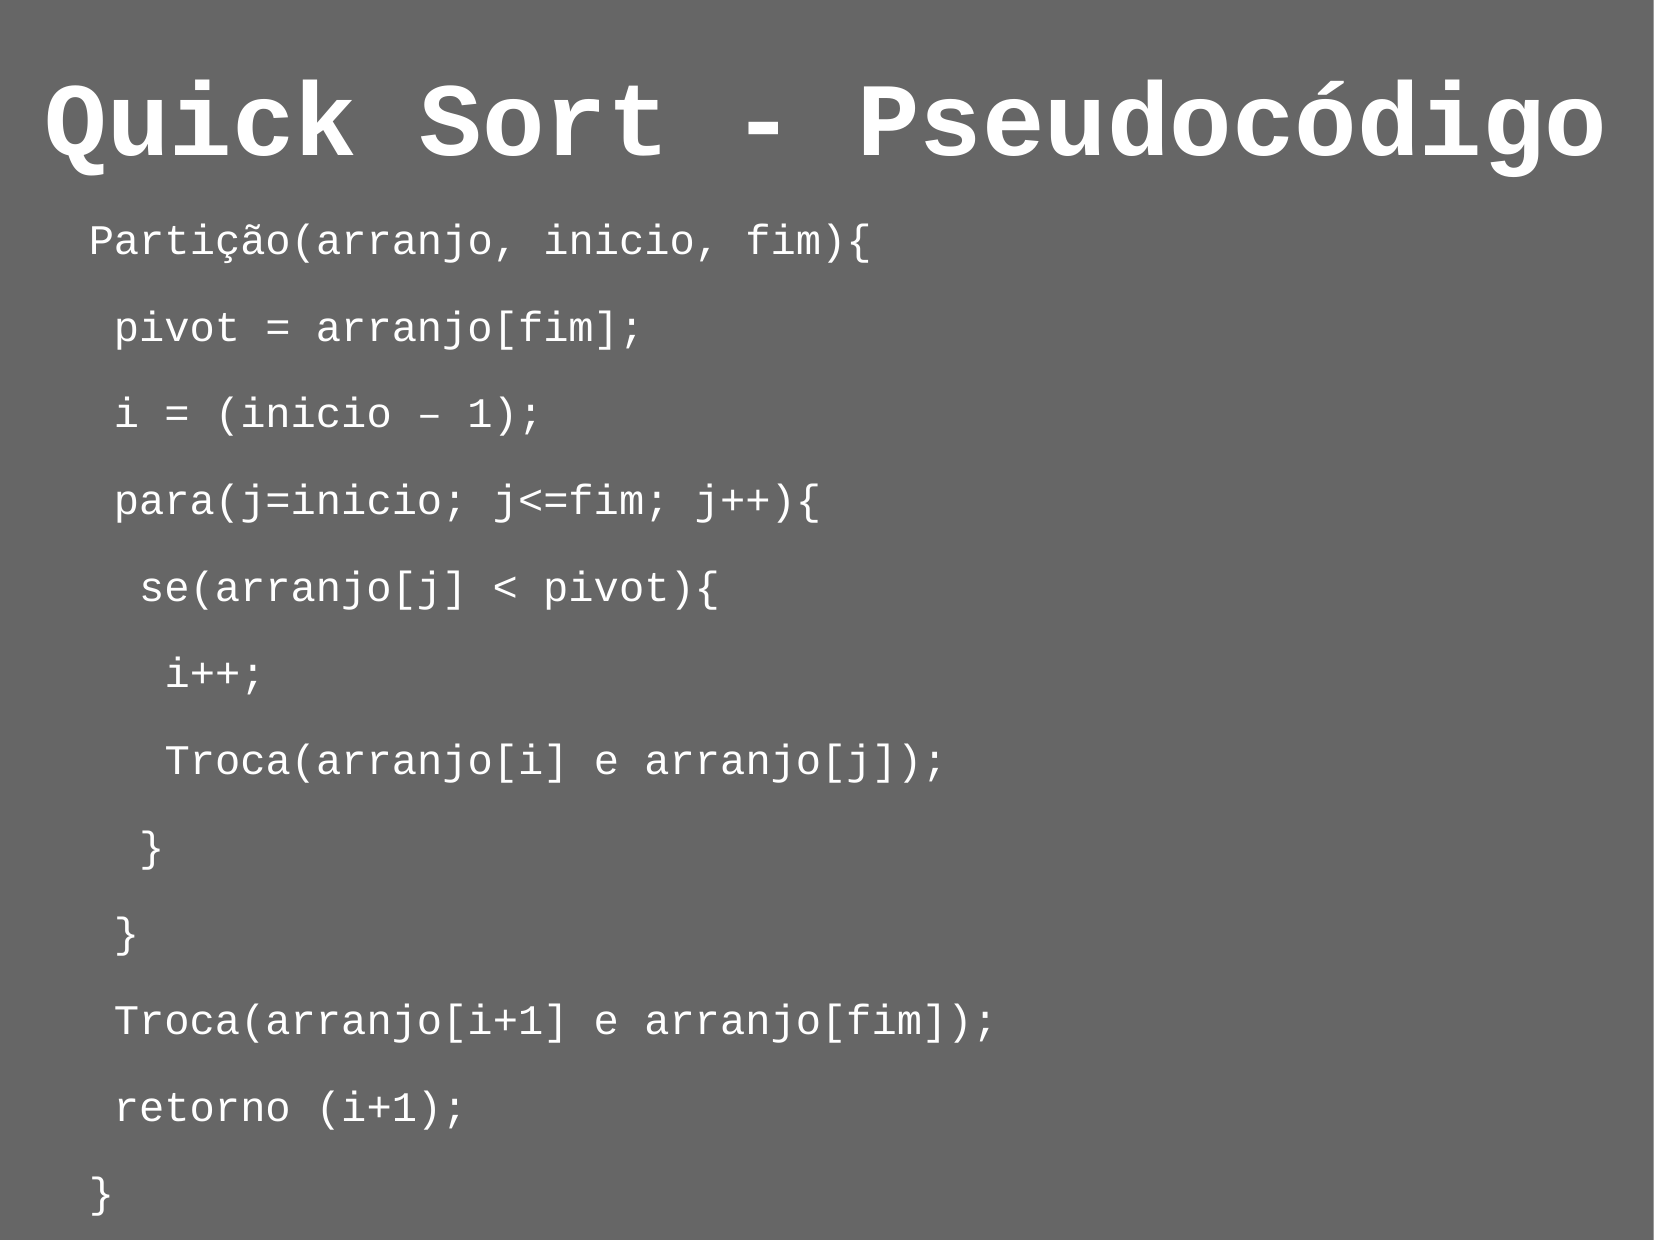

Quick Sort - Pseudocódigo
Partição(arranjo, inicio, fim){
 pivot = arranjo[fim];
 i = (inicio – 1);
 para(j=inicio; j<=fim; j++){
 se(arranjo[j] < pivot){
 i++;
 Troca(arranjo[i] e arranjo[j]);
 }
 }
 Troca(arranjo[i+1] e arranjo[fim]);
 retorno (i+1);
}